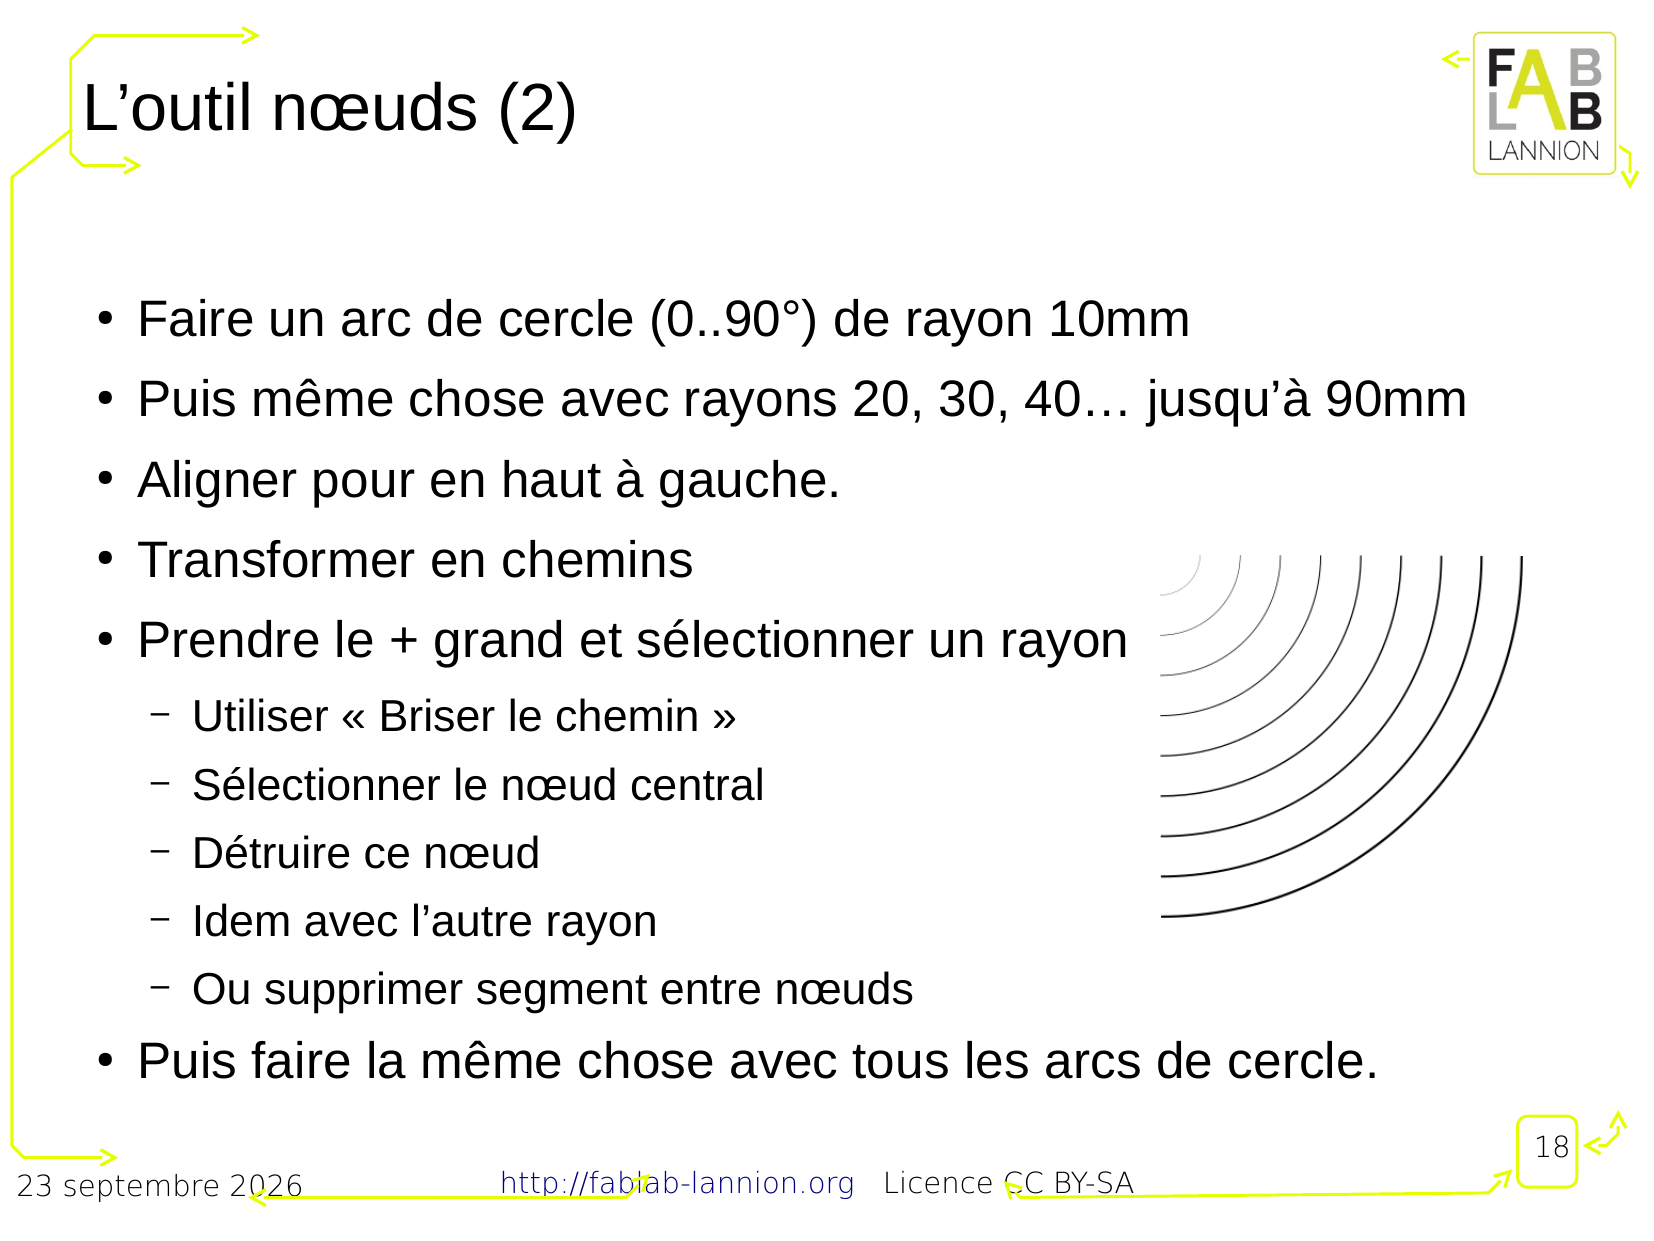

# L’outil nœuds (2)
Faire un arc de cercle (0..90°) de rayon 10mm
Puis même chose avec rayons 20, 30, 40… jusqu’à 90mm
Aligner pour en haut à gauche.
Transformer en chemins
Prendre le + grand et sélectionner un rayon
Utiliser « Briser le chemin »
Sélectionner le nœud central
Détruire ce nœud
Idem avec l’autre rayon
Ou supprimer segment entre nœuds
Puis faire la même chose avec tous les arcs de cercle.
18